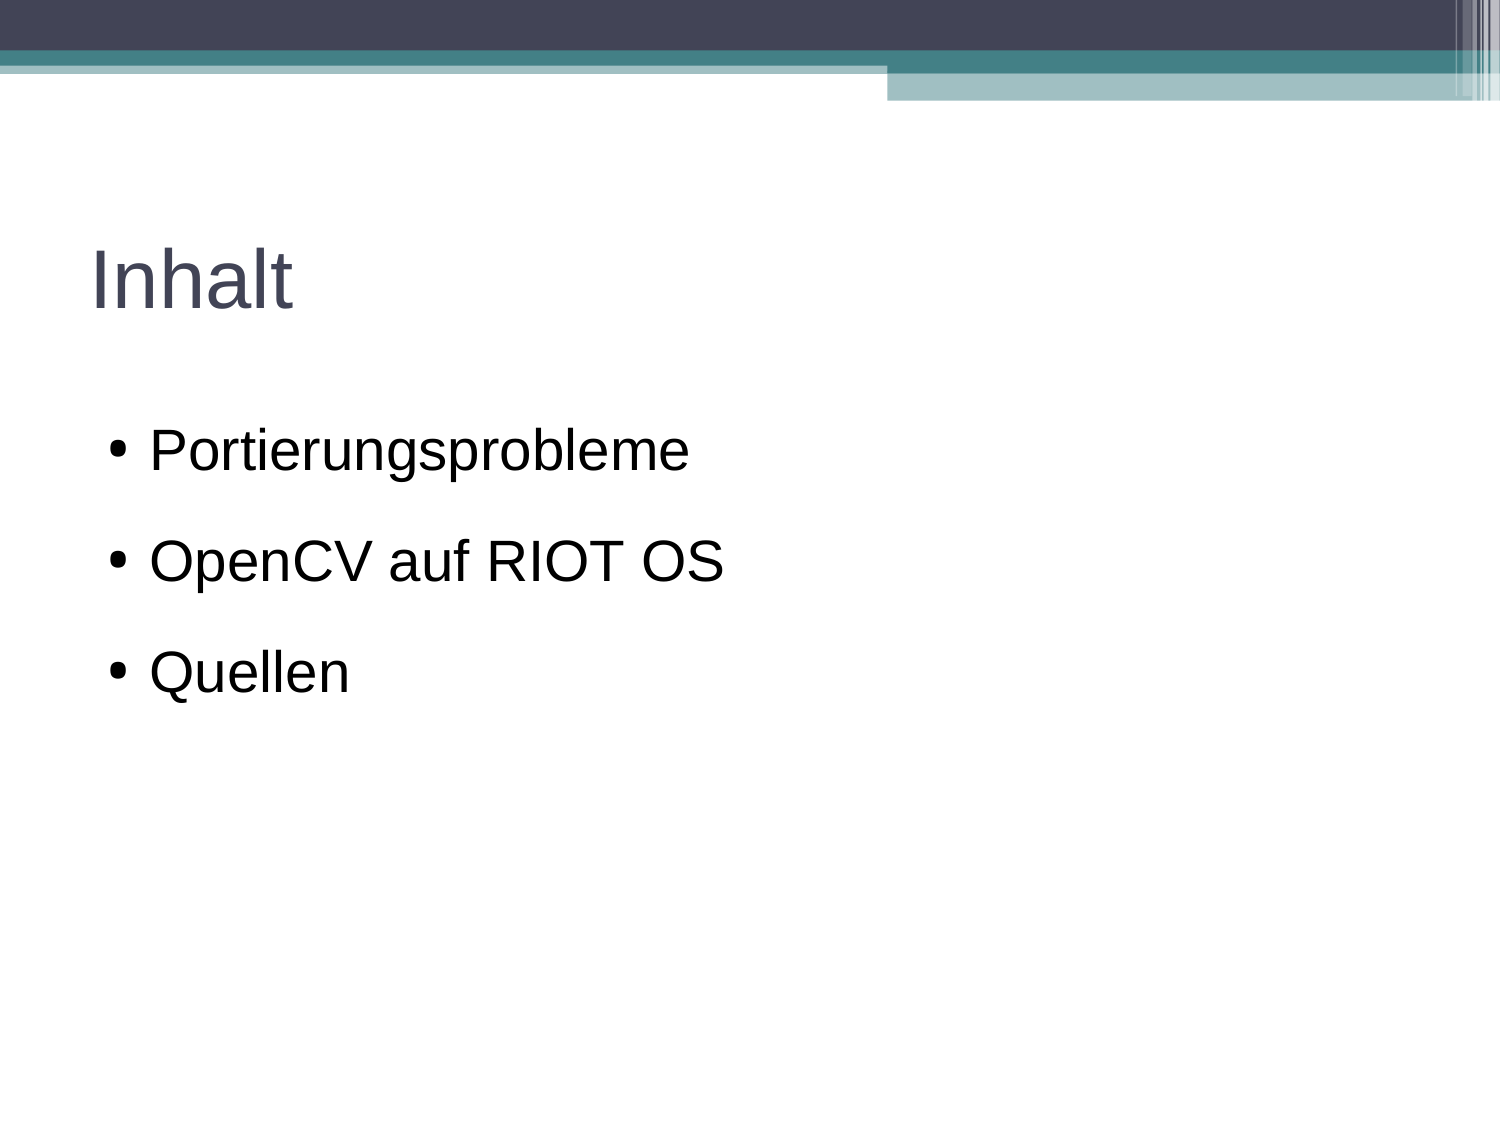

# Inhalt
Portierungsprobleme
OpenCV auf RIOT OS
Quellen